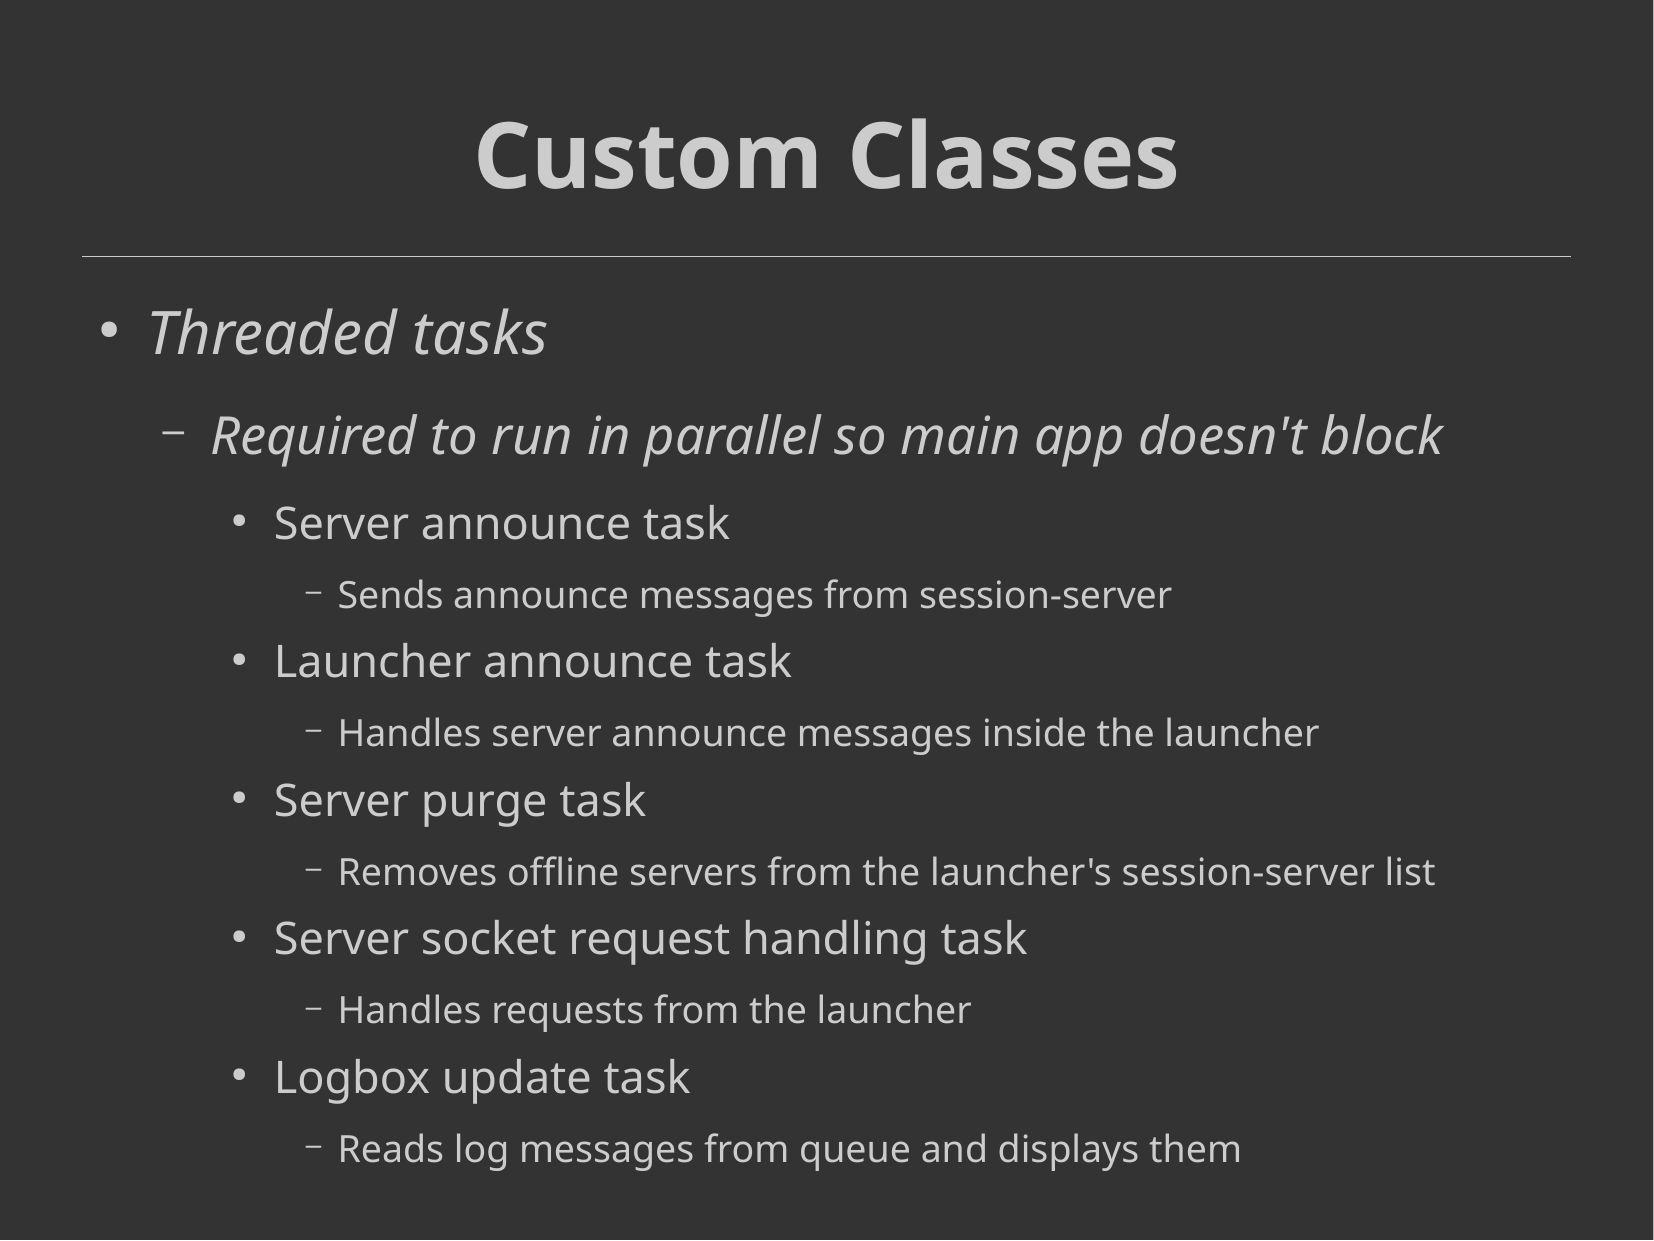

# Custom Classes
Threaded tasks
Required to run in parallel so main app doesn't block
Server announce task
Sends announce messages from session-server
Launcher announce task
Handles server announce messages inside the launcher
Server purge task
Removes offline servers from the launcher's session-server list
Server socket request handling task
Handles requests from the launcher
Logbox update task
Reads log messages from queue and displays them